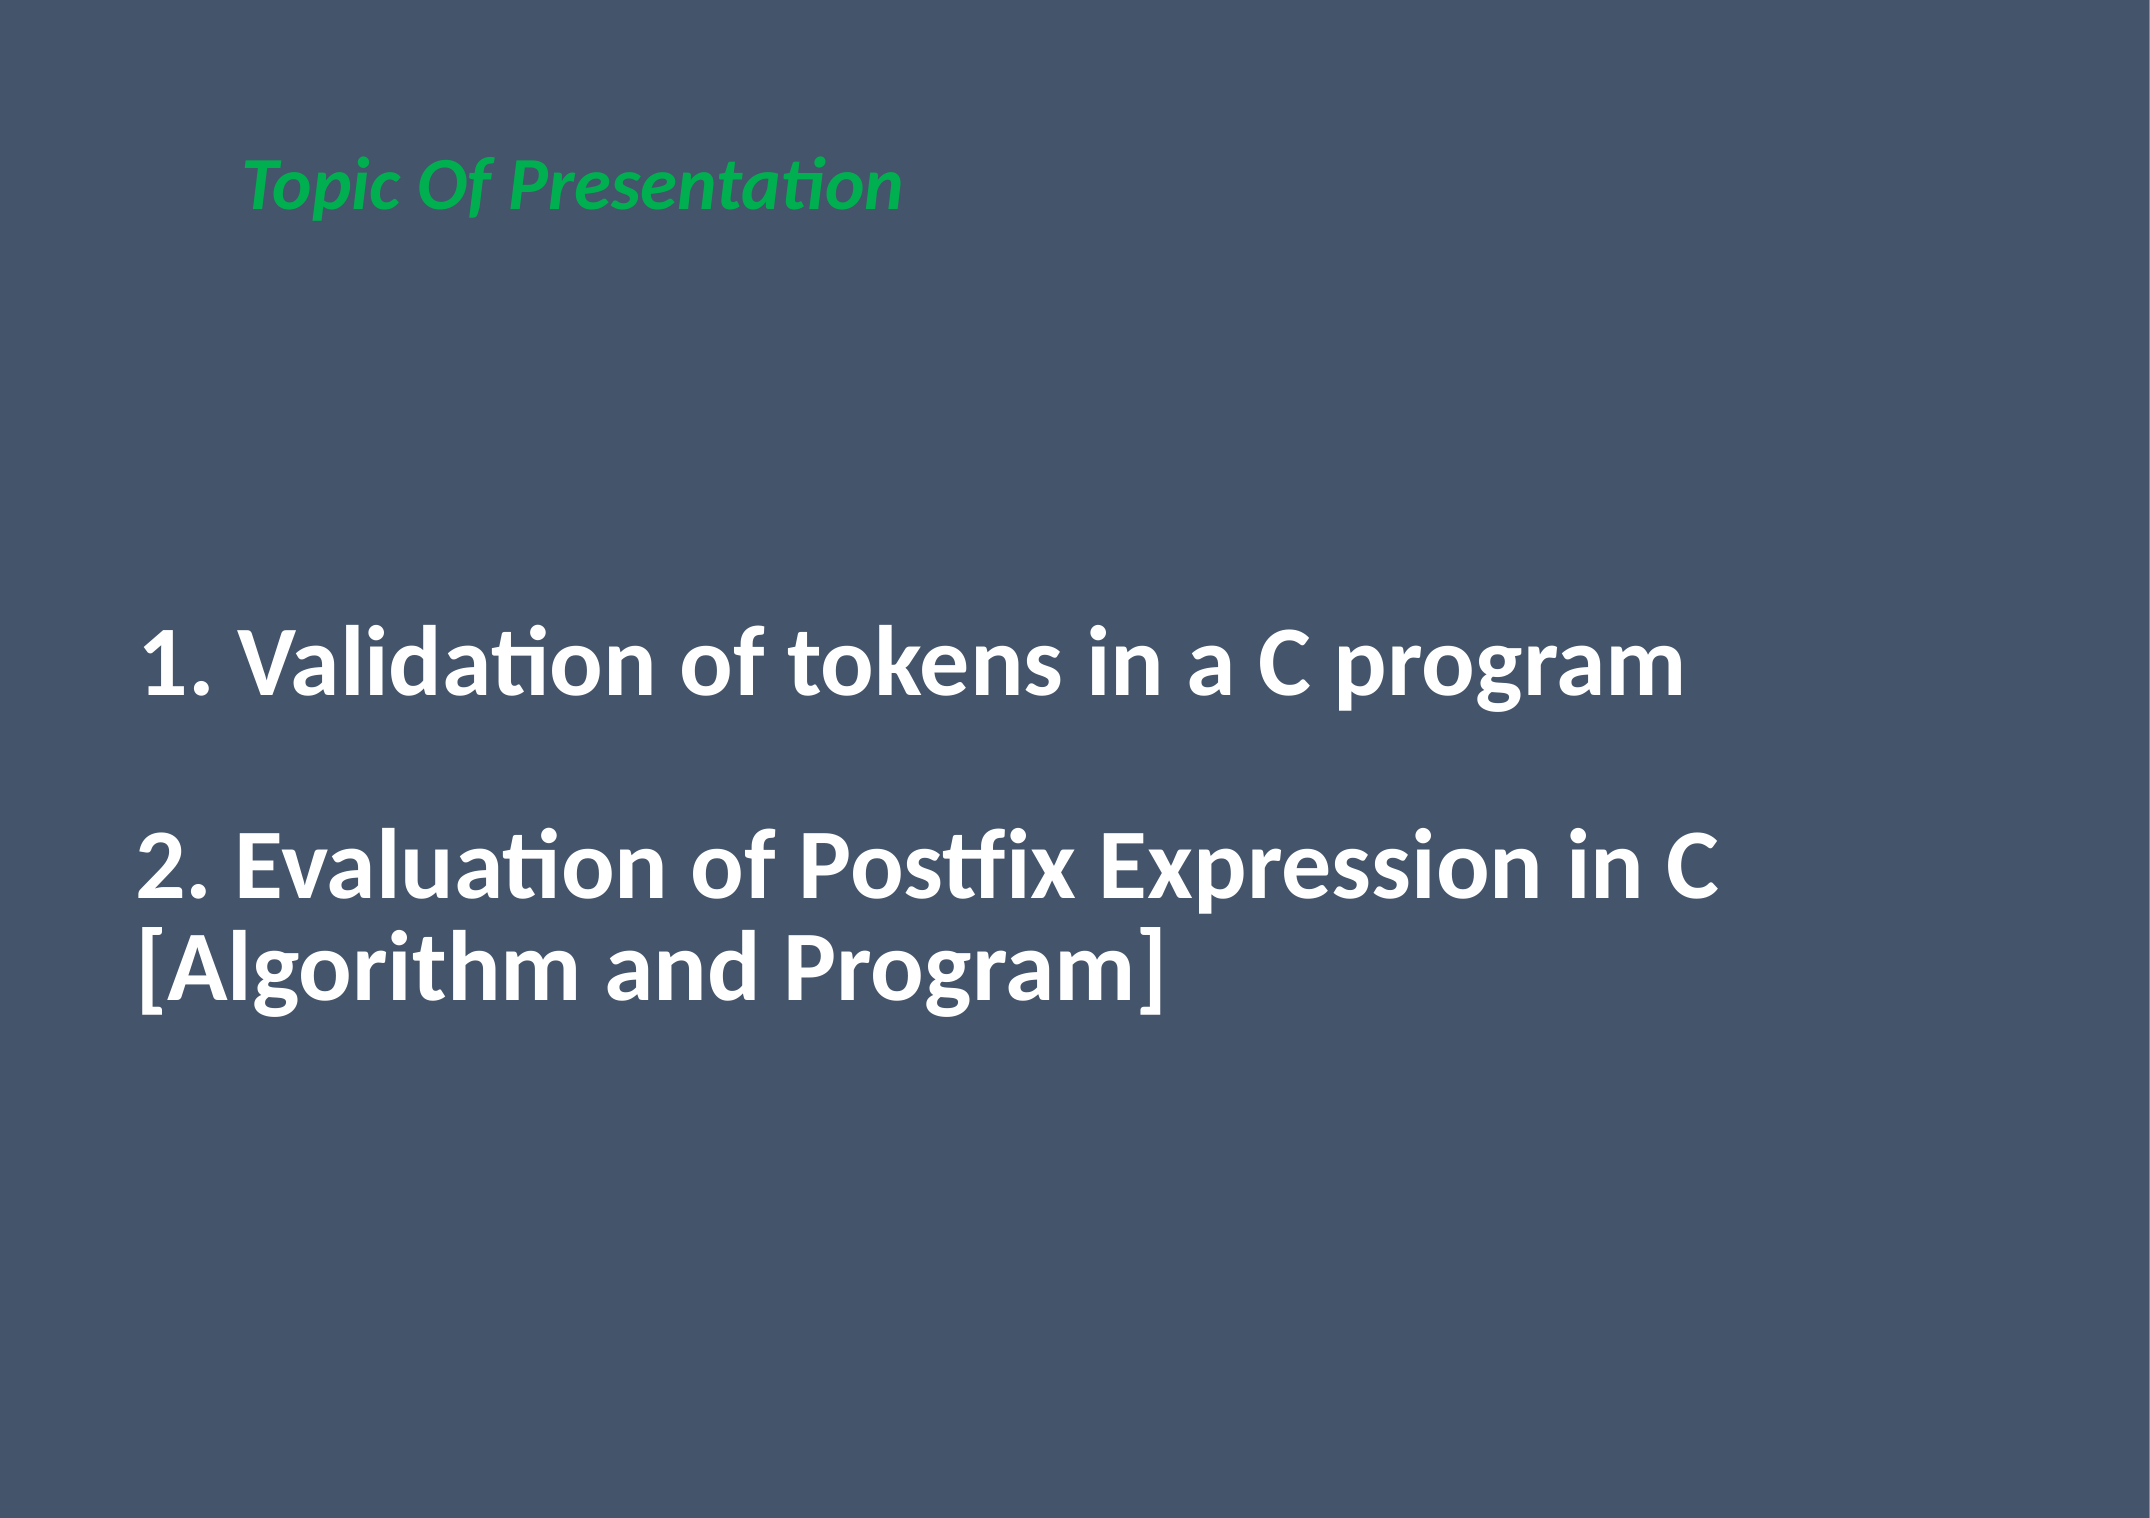

Topic Of Presentation
# 1. Validation of tokens in a C program 2. Evaluation of Postfix Expression in C [Algorithm and Program]